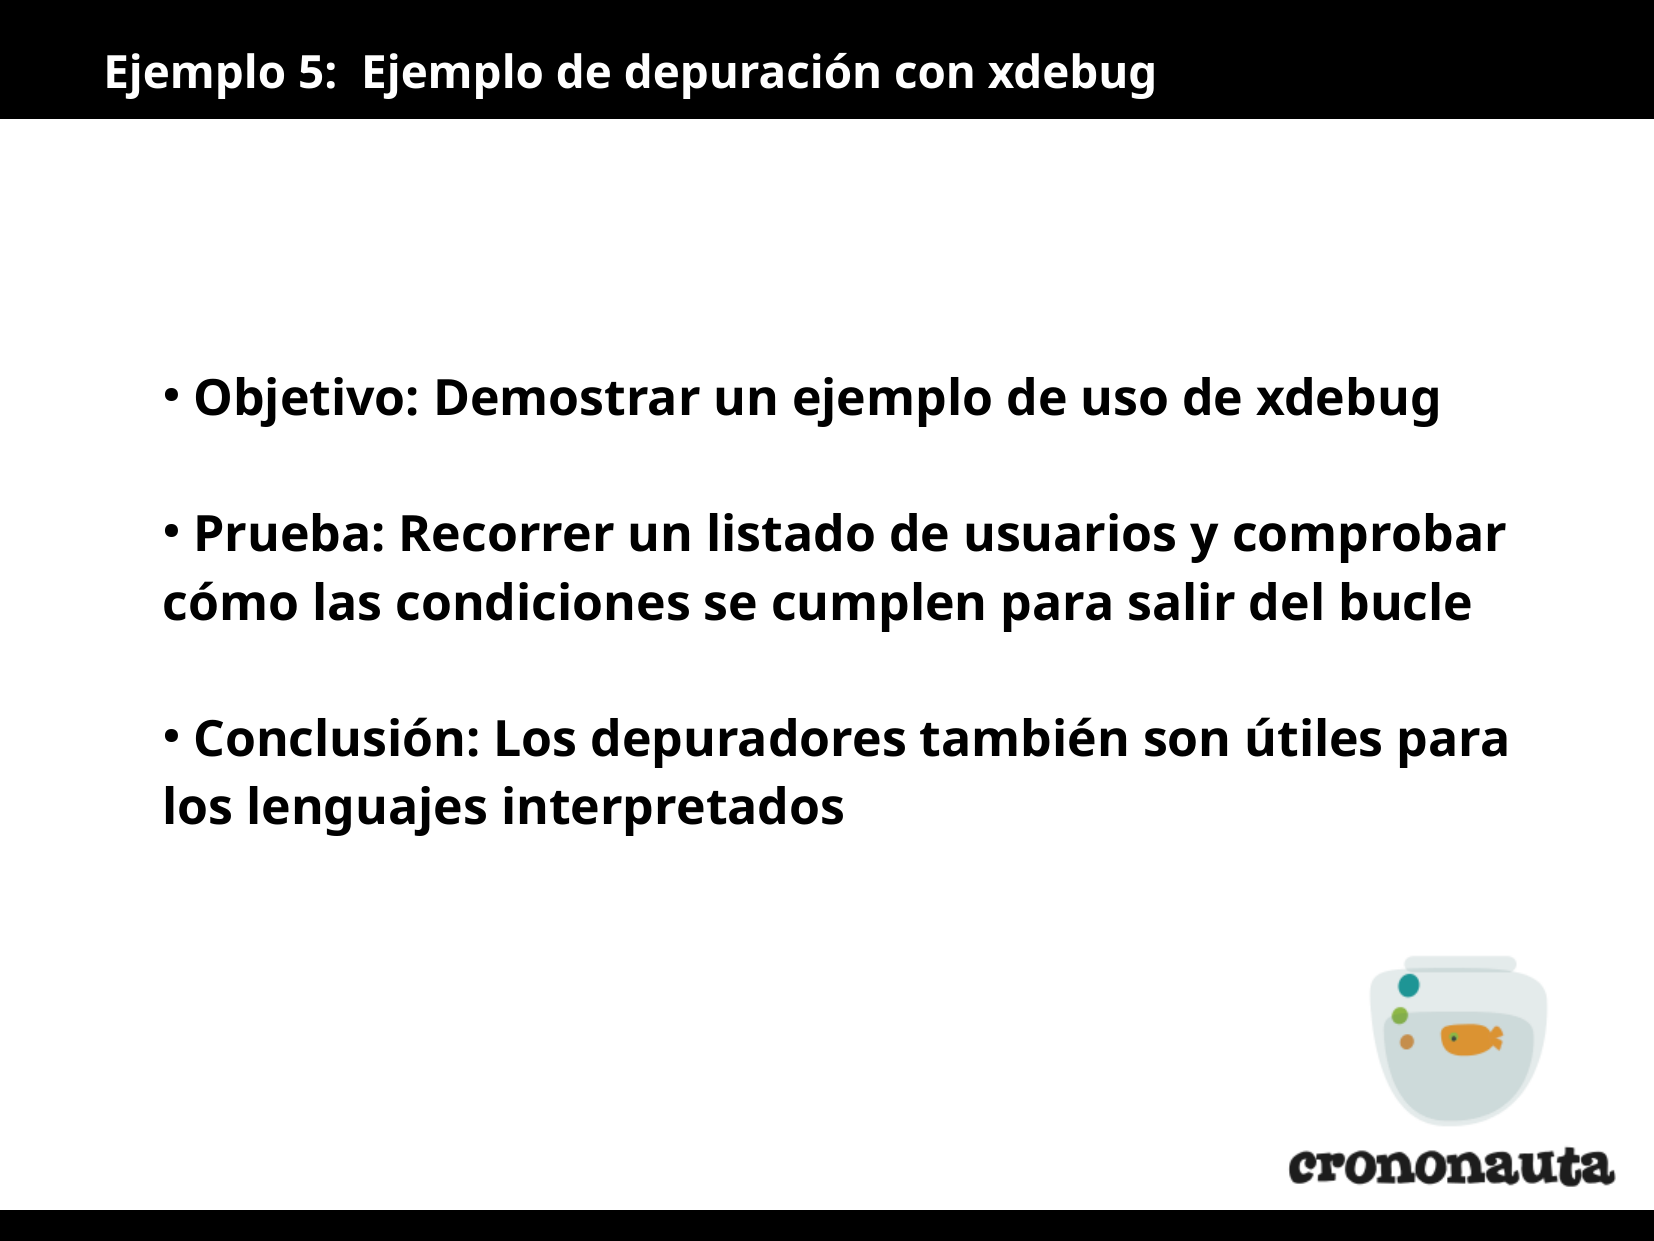

Ejemplo 5: Ejemplo de depuración con xdebug
 Objetivo: Demostrar un ejemplo de uso de xdebug
 Prueba: Recorrer un listado de usuarios y comprobar cómo las condiciones se cumplen para salir del bucle
 Conclusión: Los depuradores también son útiles para los lenguajes interpretados